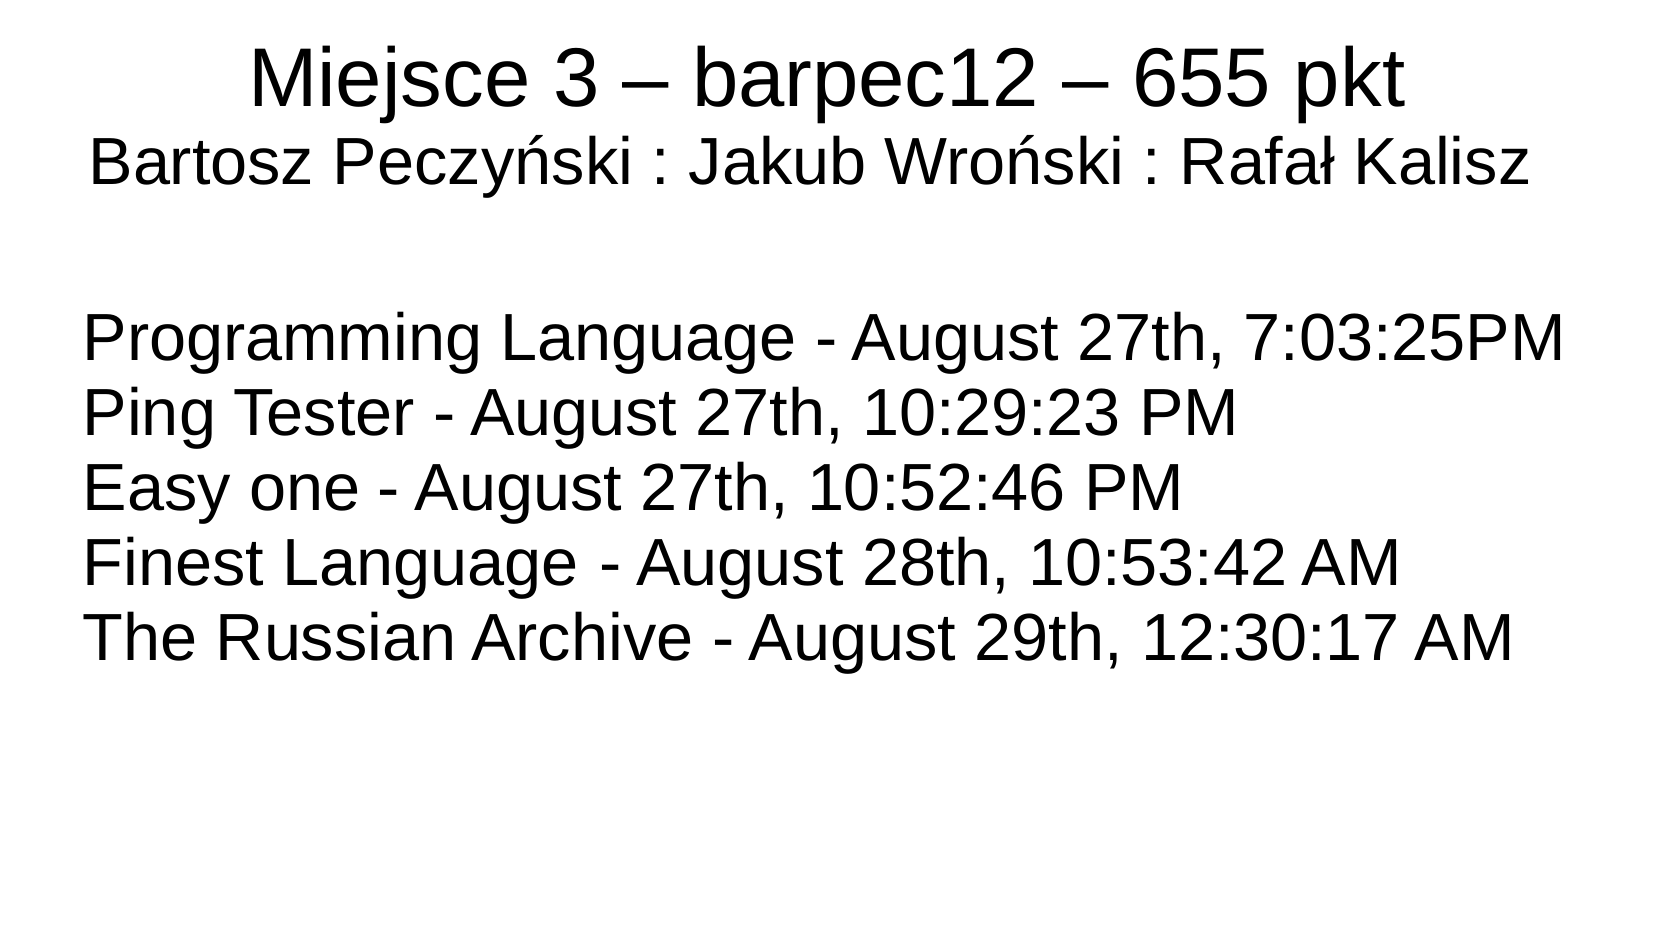

# Miejsce 3 – barpec12 – 655 pkt Bartosz Peczyński : Jakub Wroński : Rafał Kalisz
Programming Language - August 27th, 7:03:25PM
Ping Tester - August 27th, 10:29:23 PM
Easy one	- August 27th, 10:52:46 PM
Finest Language	- August 28th, 10:53:42 AM
The Russian Archive - August 29th, 12:30:17 AM